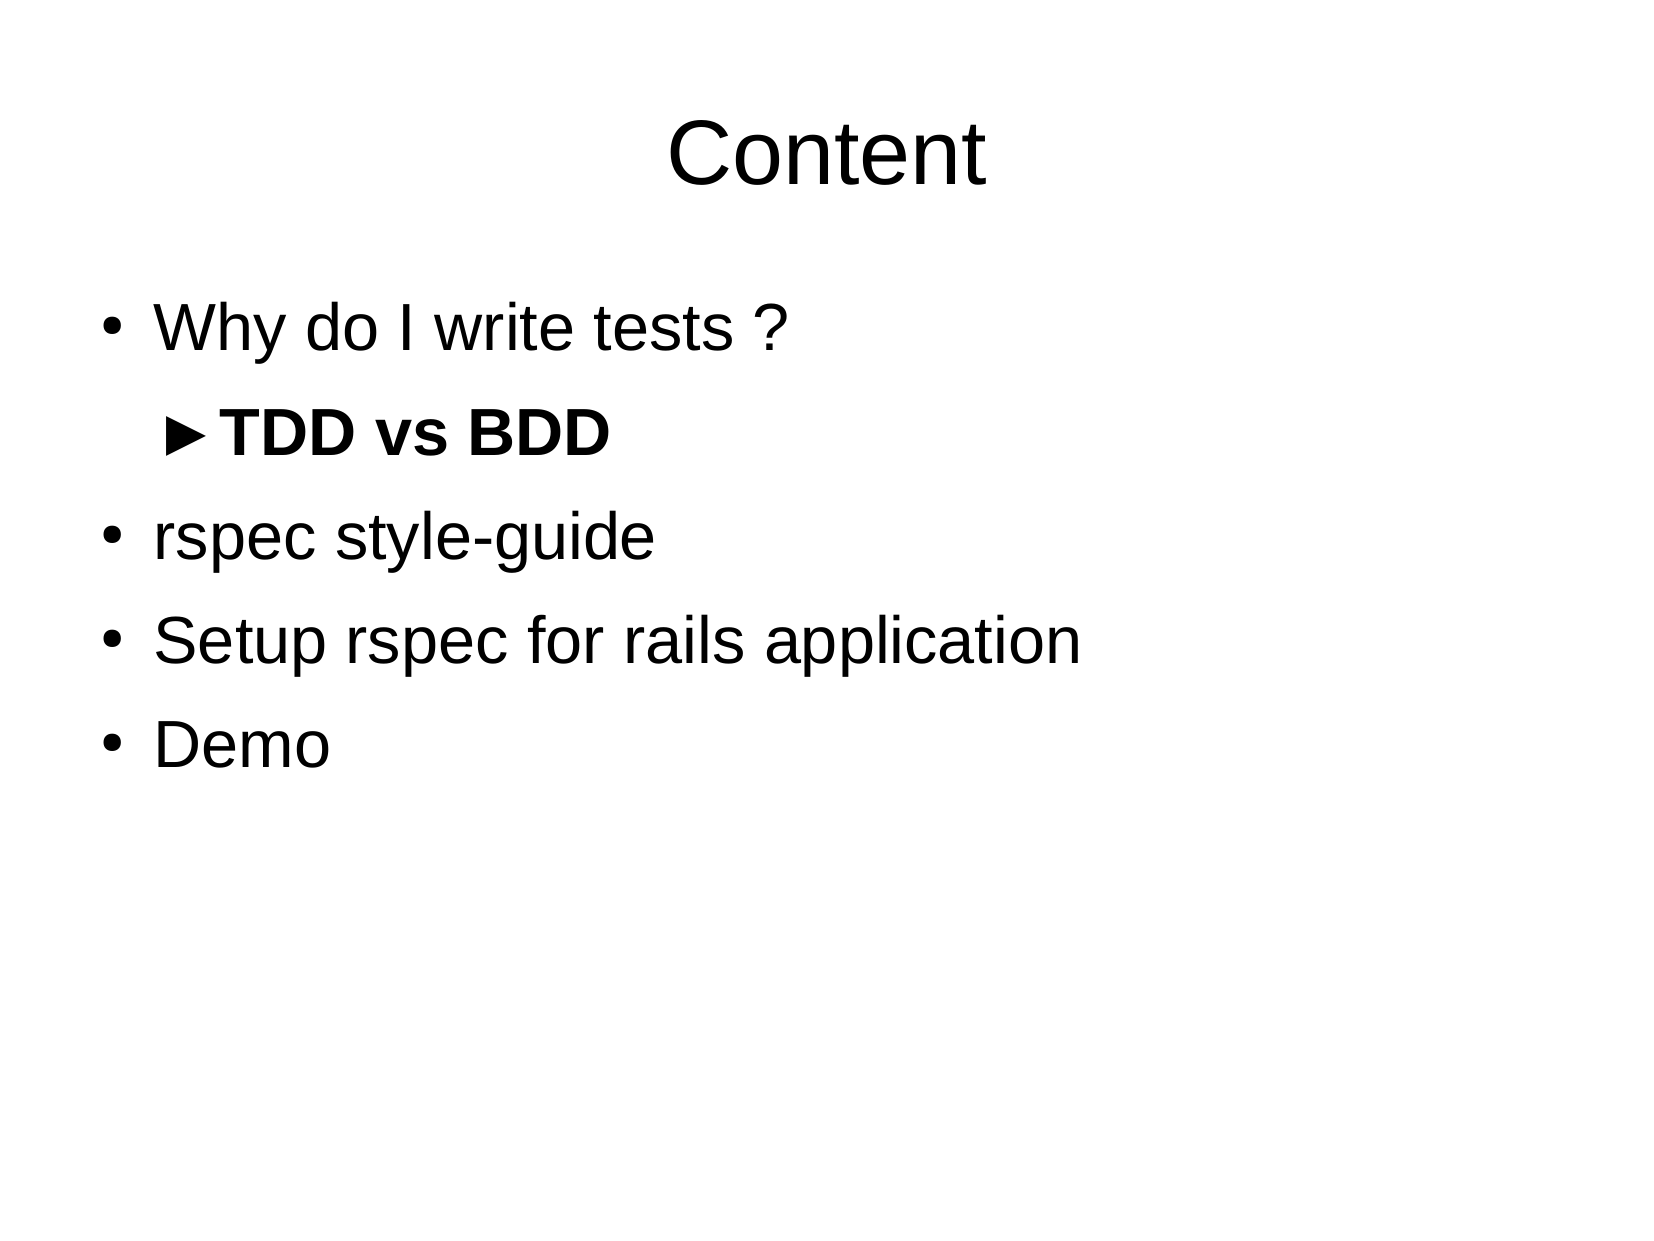

# Content
Why do I write tests ?
►TDD vs BDD
rspec style-guide
Setup rspec for rails application
Demo